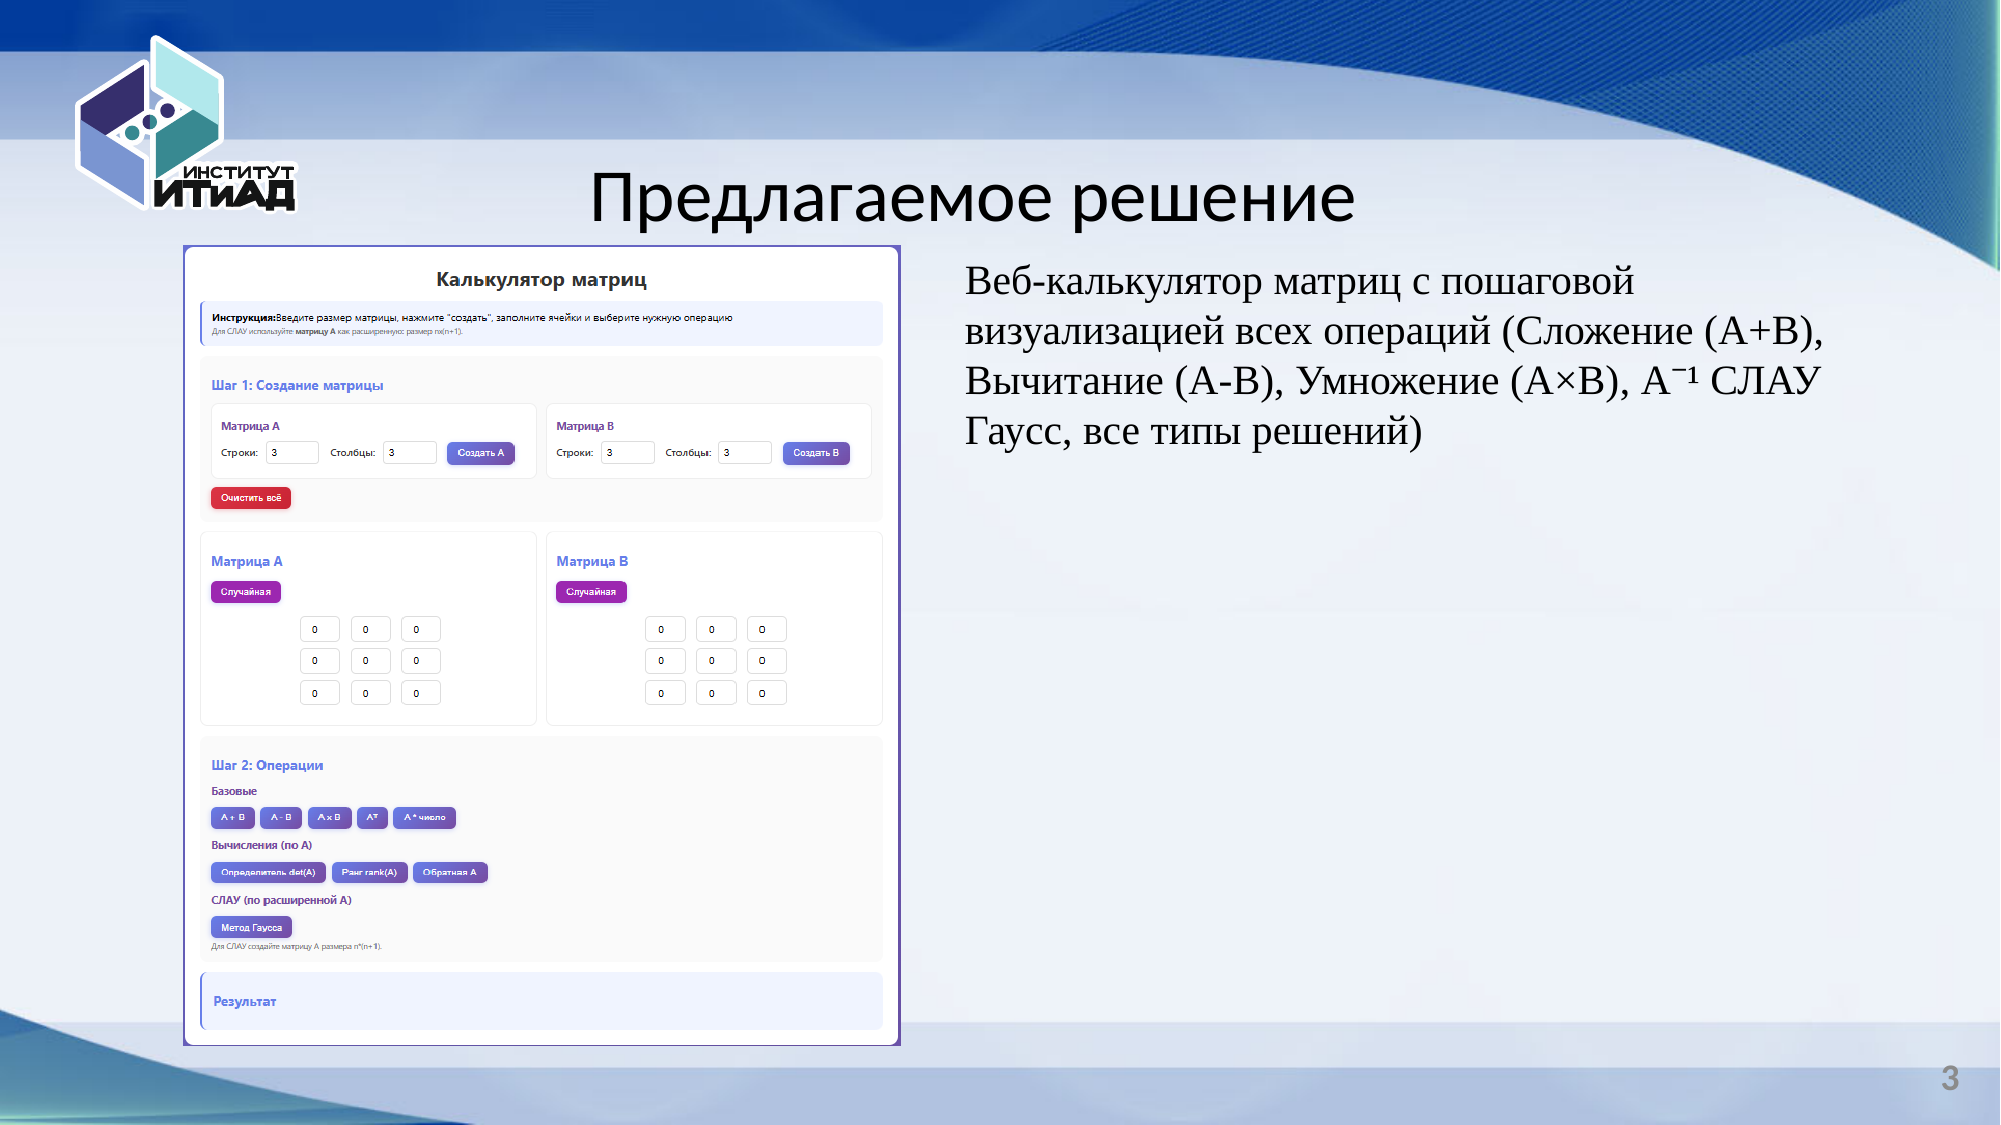

Предлагаемое решение
Веб-калькулятор матриц с пошаговой визуализацией всех операций (Сложение (A+B), Вычитание (A-B), Умножение (A×B), A⁻¹ СЛАУ Гаусс, все типы решений)
3